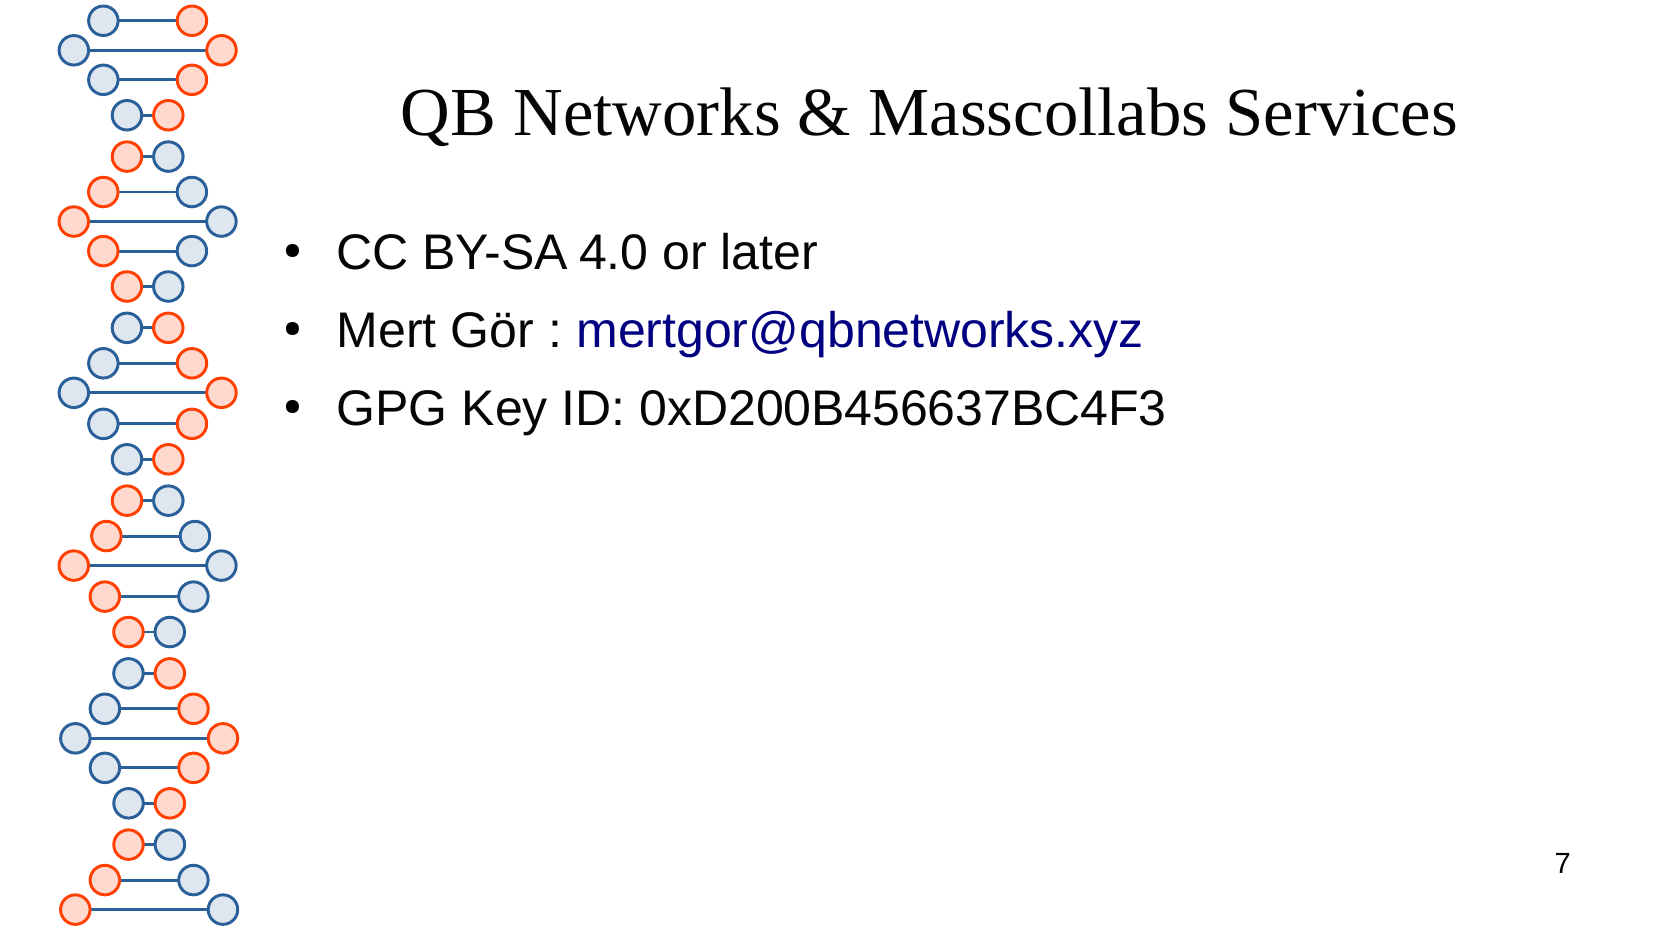

# QB Networks & Masscollabs Services
CC BY-SA 4.0 or later
Mert Gör : mertgor@qbnetworks.xyz
GPG Key ID: 0xD200B456637BC4F3
7